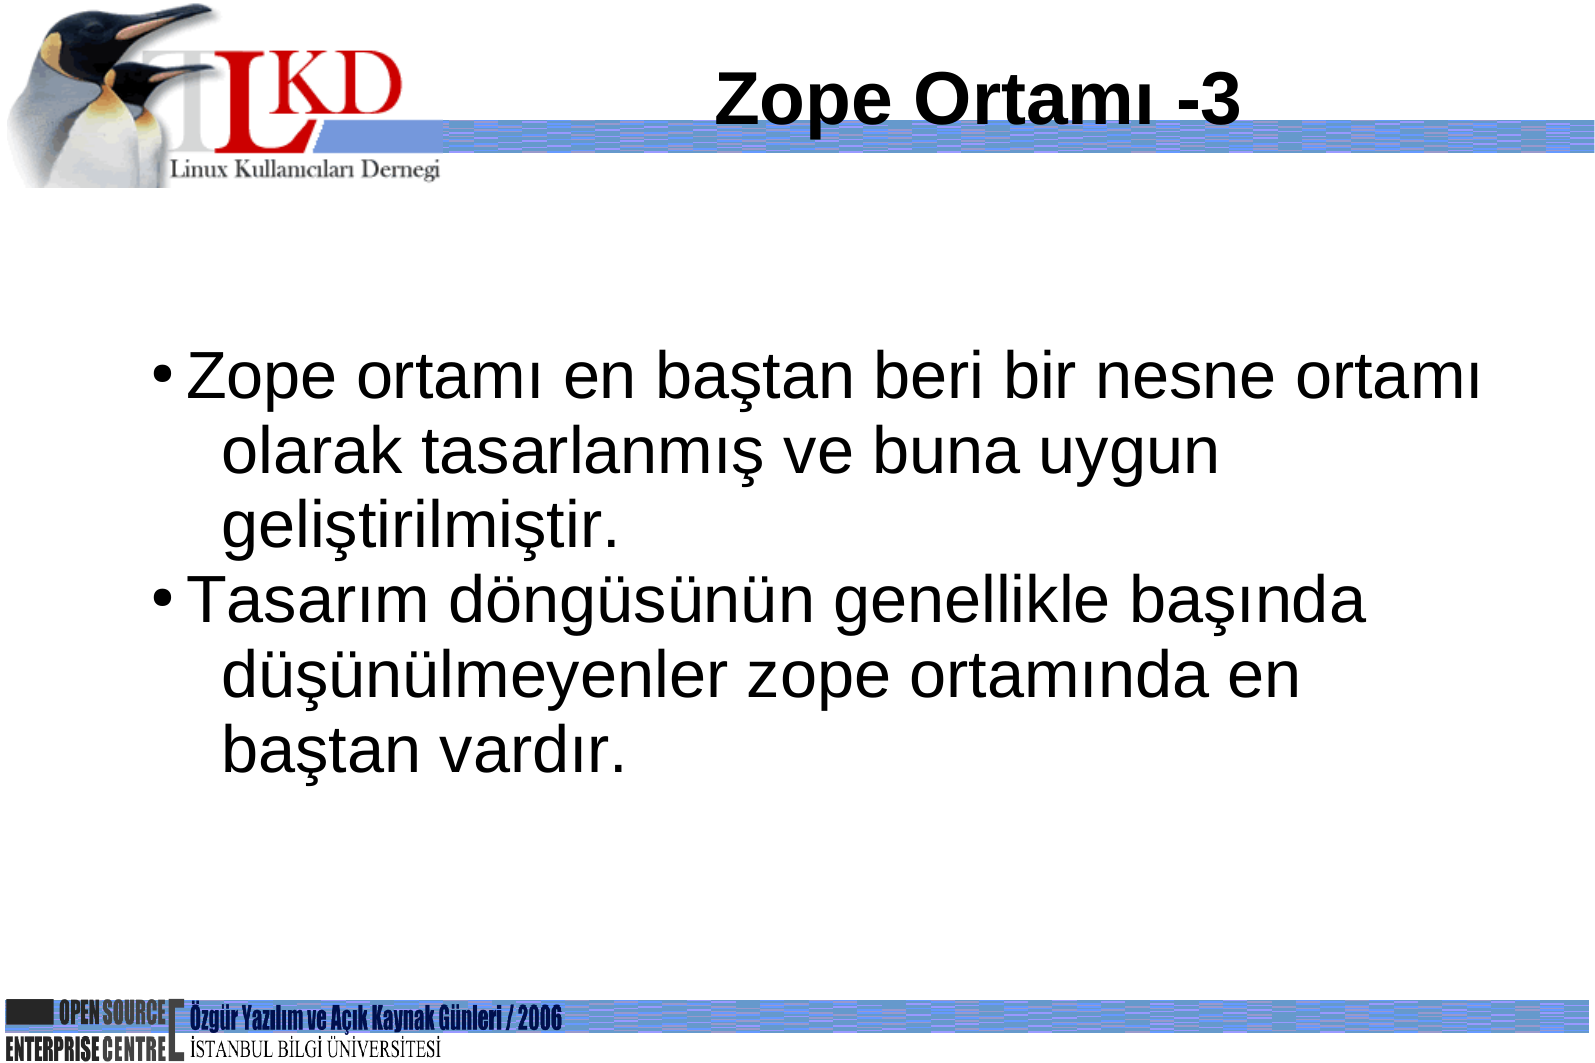

# Zope Ortamı -3
Zope ortamı en baştan beri bir nesne ortamı olarak tasarlanmış ve buna uygun geliştirilmiştir.
Tasarım döngüsünün genellikle başında düşünülmeyenler zope ortamında en baştan vardır.